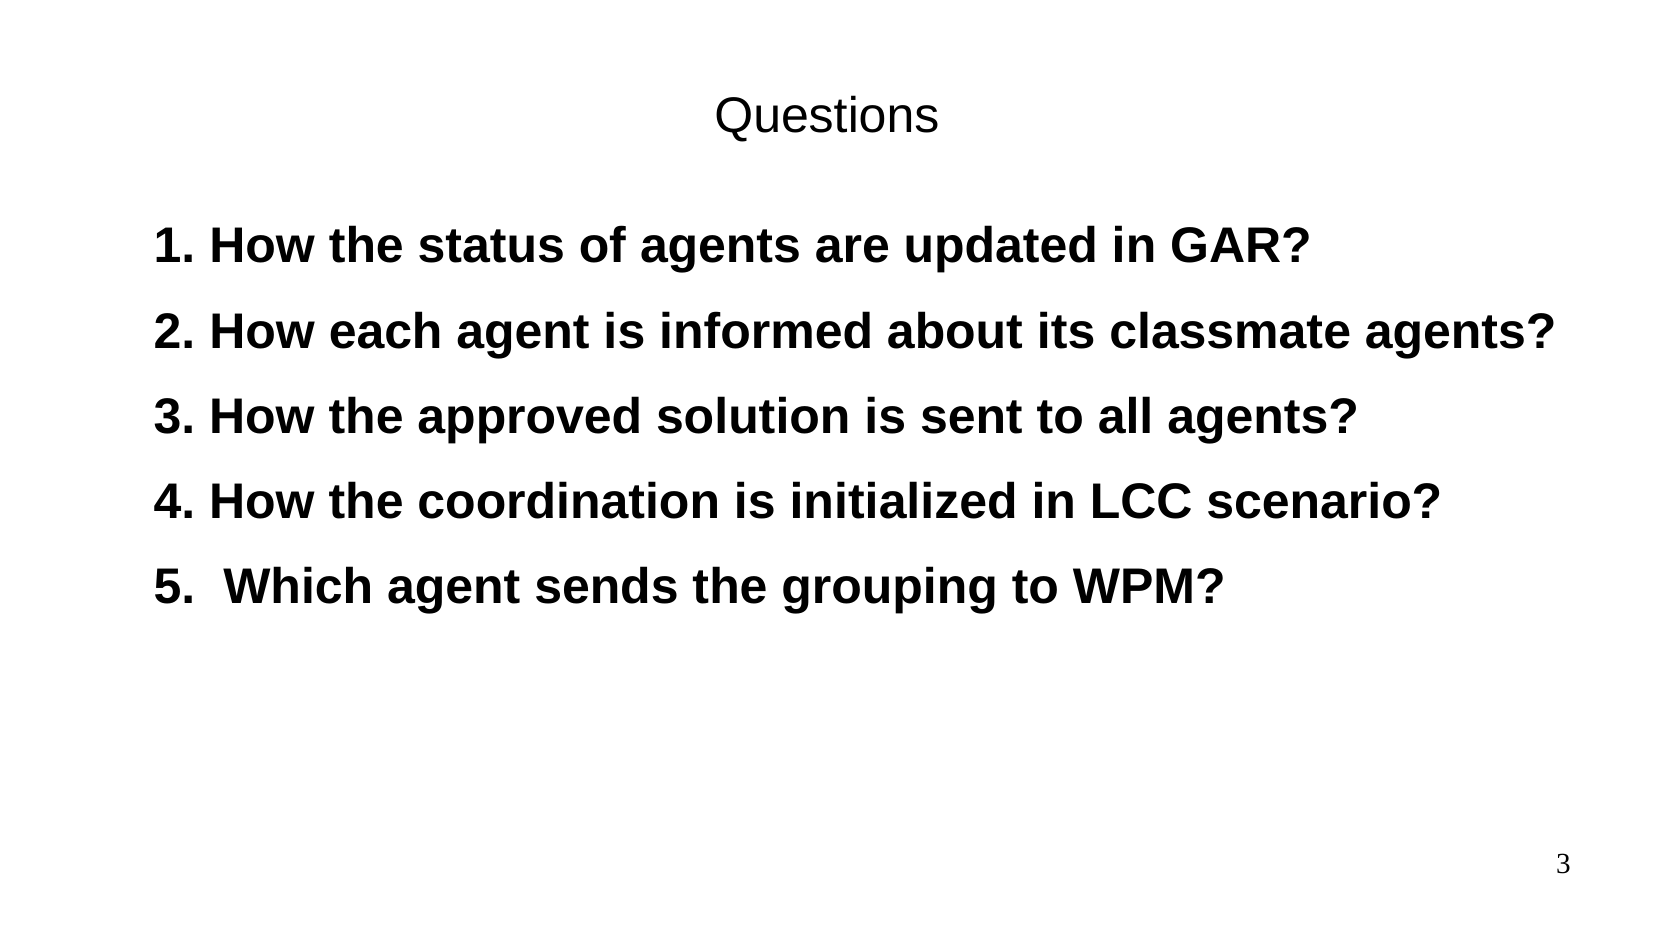

# Questions
1. How the status of agents are updated in GAR?
2. How each agent is informed about its classmate agents?
3. How the approved solution is sent to all agents?
4. How the coordination is initialized in LCC scenario?
5. Which agent sends the grouping to WPM?
3